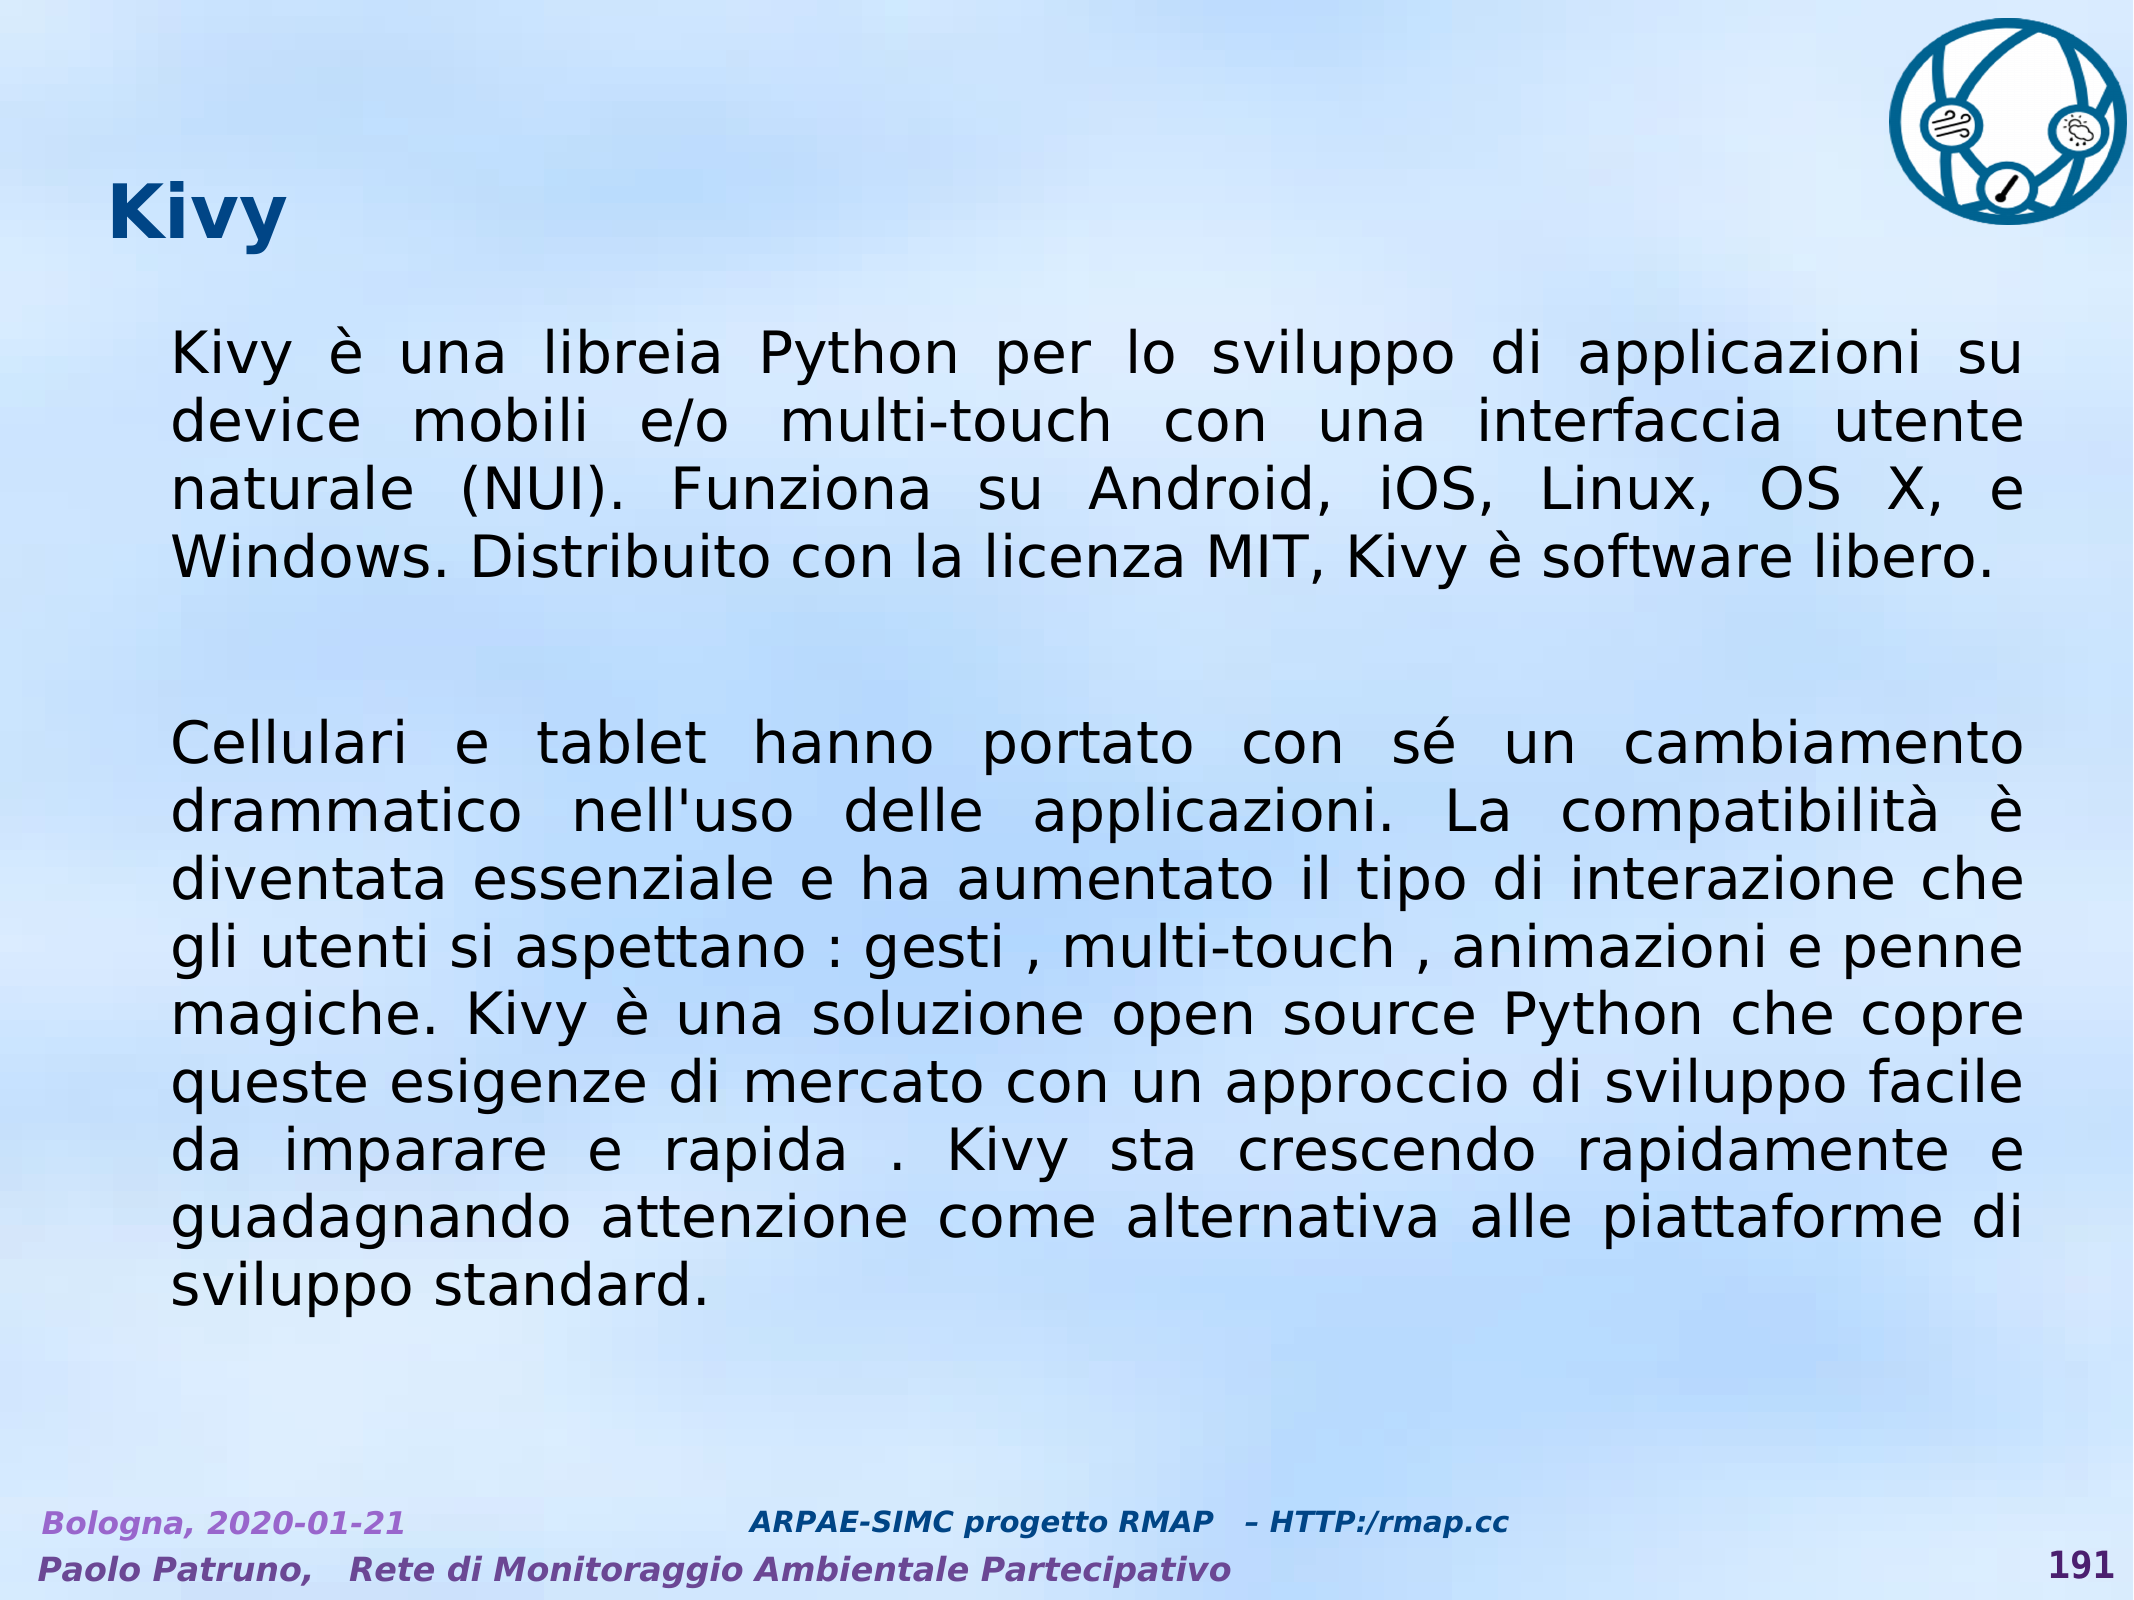

# Kivy
Kivy è una libreia Python per lo sviluppo di applicazioni su device mobili e/o multi-touch con una interfaccia utente naturale (NUI). Funziona su Android, iOS, Linux, OS X, e Windows. Distribuito con la licenza MIT, Kivy è software libero.
Cellulari e tablet hanno portato con sé un cambiamento drammatico nell'uso delle applicazioni. La compatibilità è diventata essenziale e ha aumentato il tipo di interazione che gli utenti si aspettano : gesti , multi-touch , animazioni e penne magiche. Kivy è una soluzione open source Python che copre queste esigenze di mercato con un approccio di sviluppo facile da imparare e rapida . Kivy sta crescendo rapidamente e guadagnando attenzione come alternativa alle piattaforme di sviluppo standard.